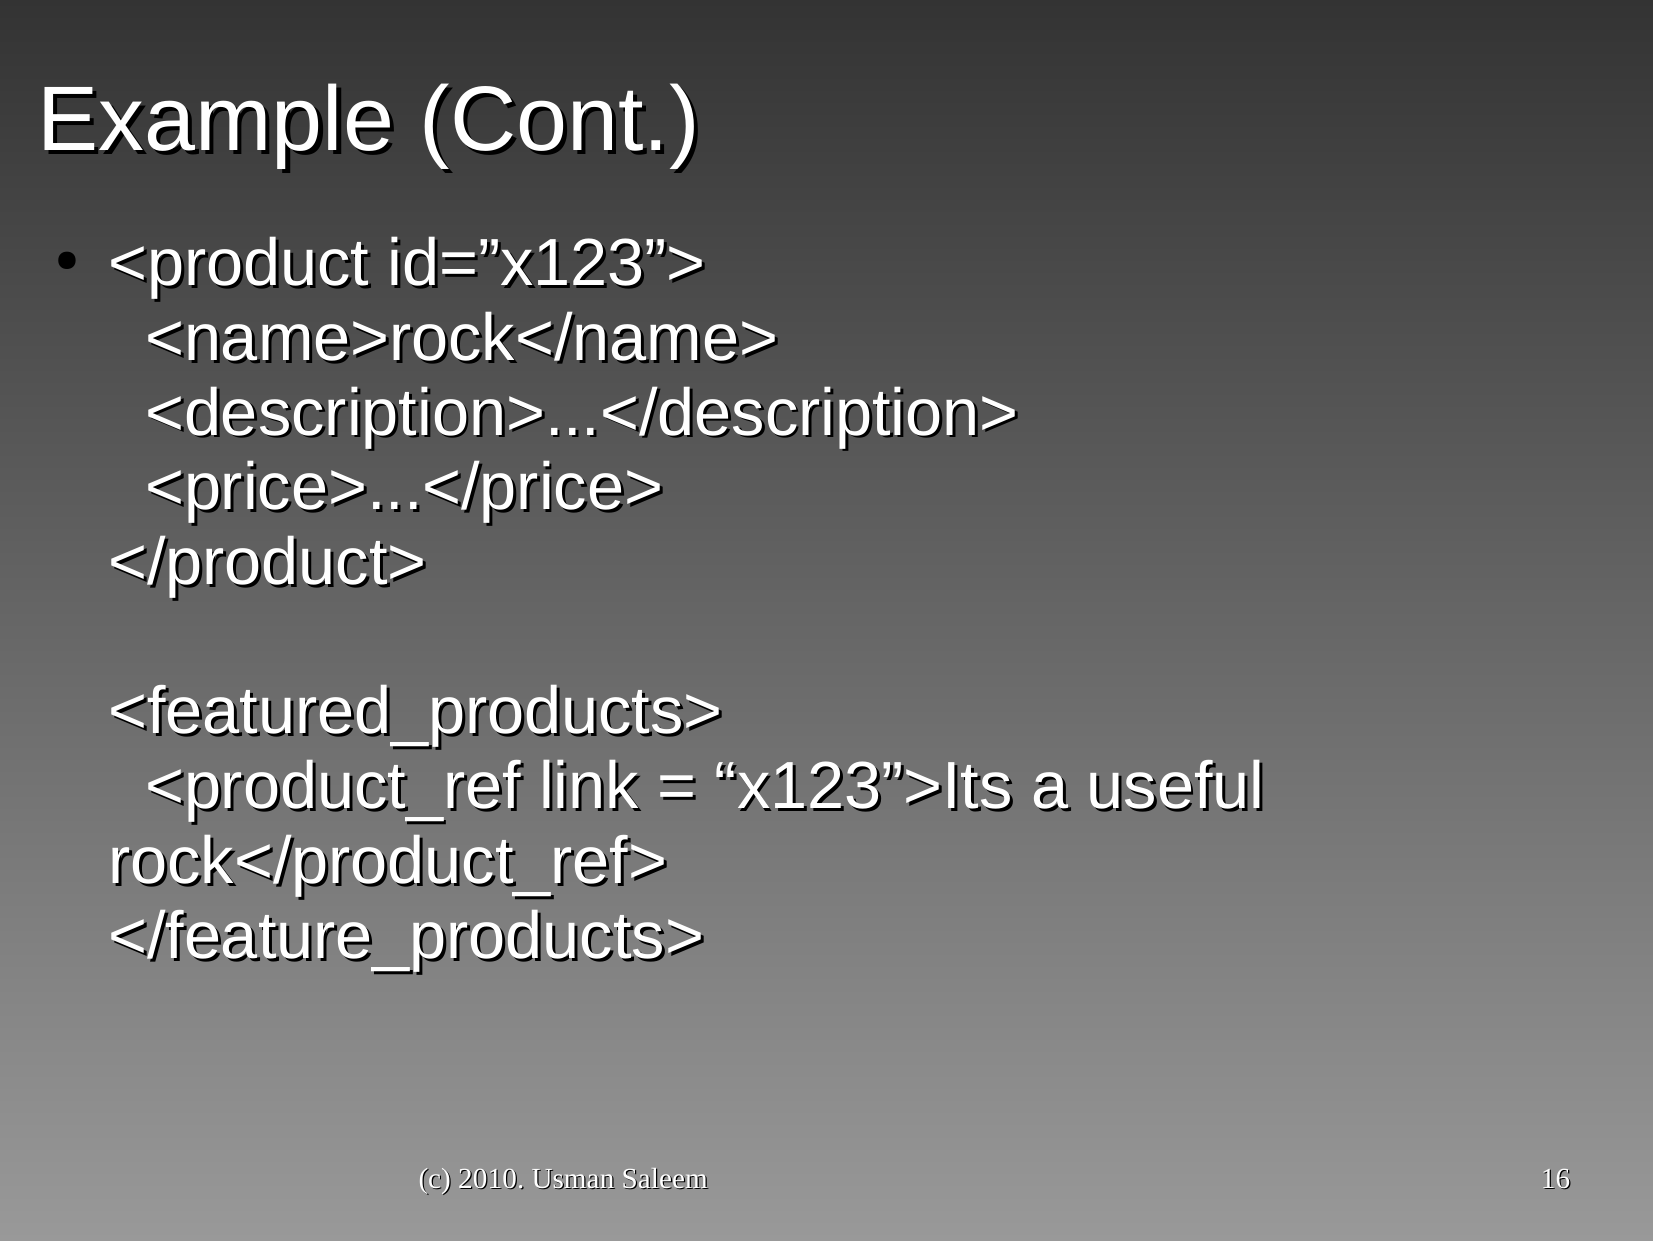

# Example (Cont.)
<product id=”x123”>
 <name>rock</name>
 <description>...</description>
 <price>...</price>
</product>
<featured_products>
 <product_ref link = “x123”>Its a useful rock</product_ref>
</feature_products>
(c) 2010. Usman Saleem
16